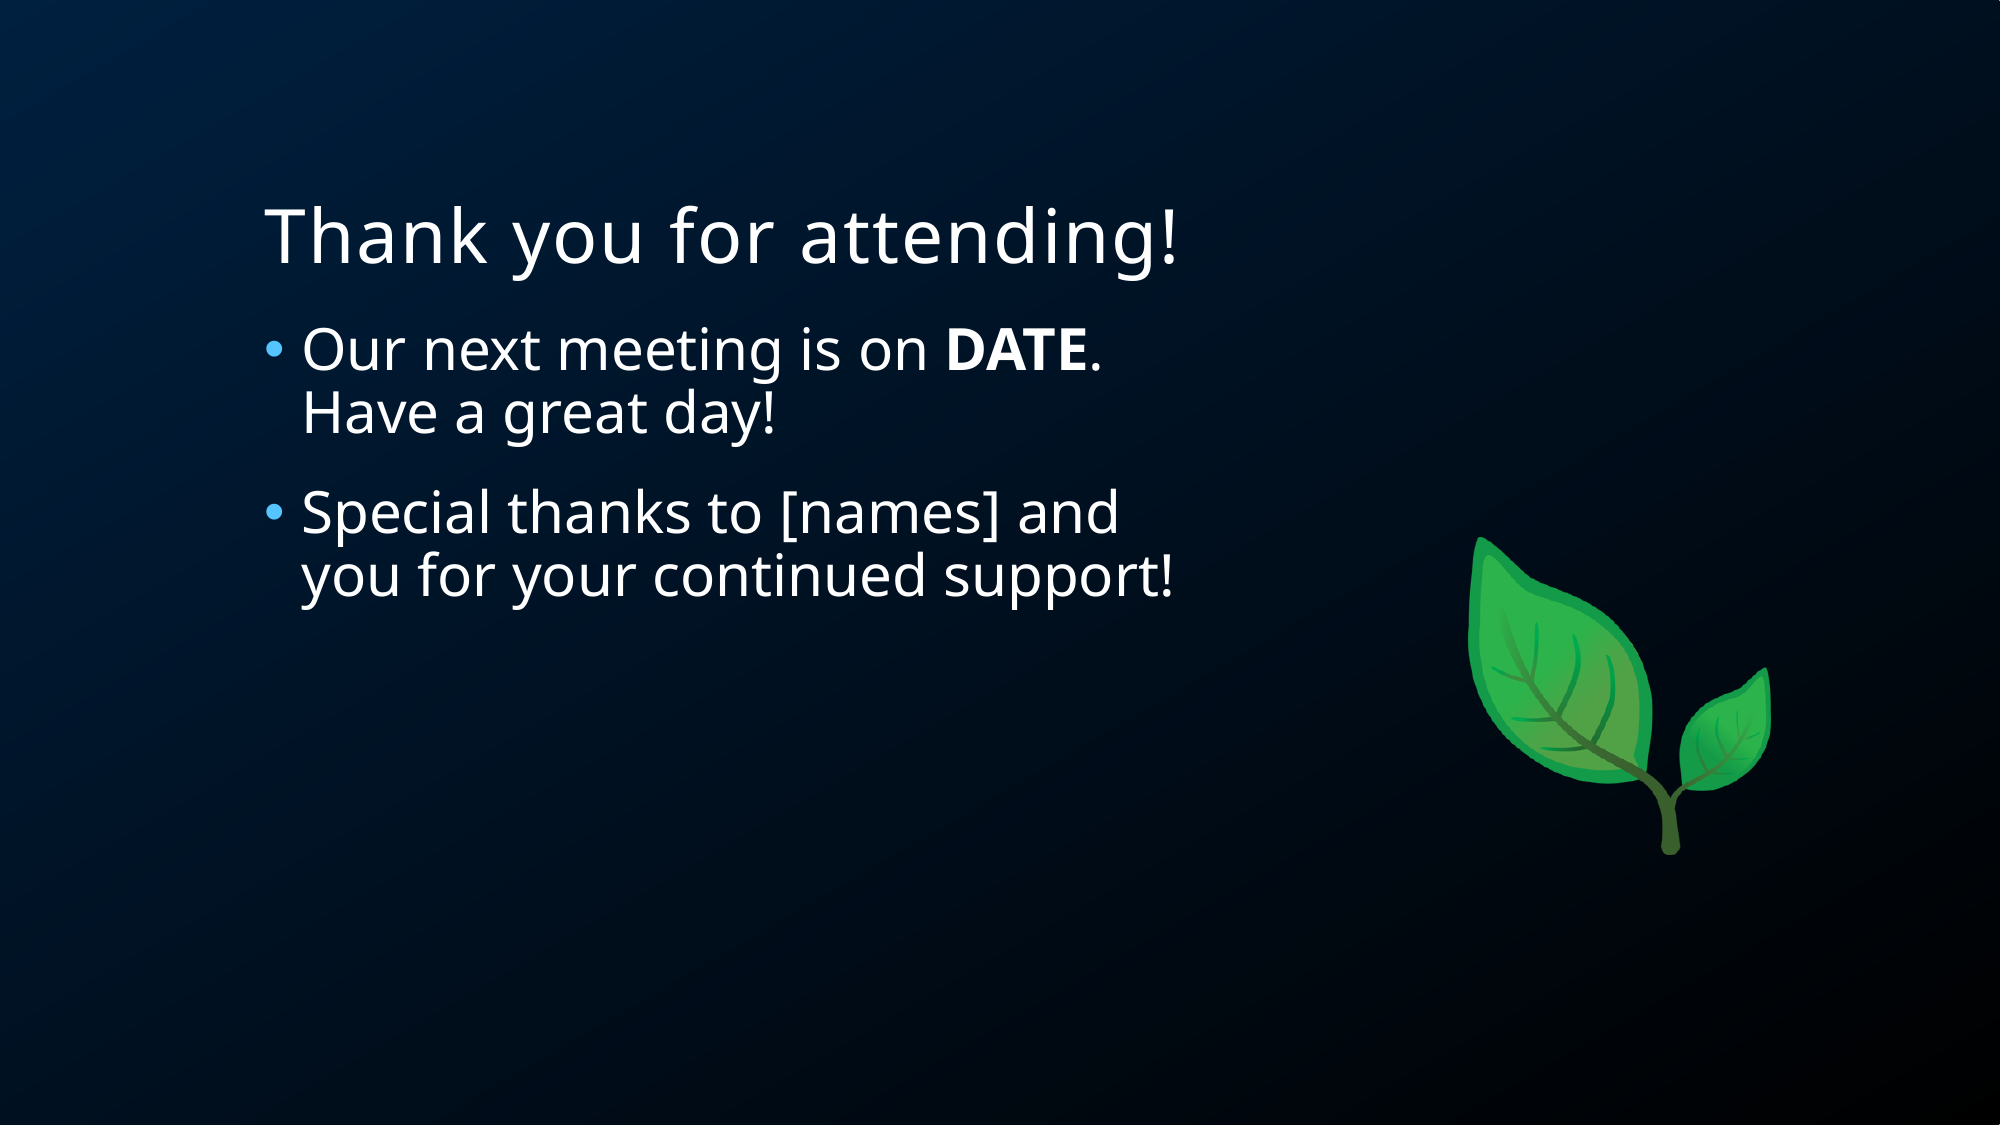

# Thank you for attending!
Our next meeting is on DATE. Have a great day!
Special thanks to [names] and you for your continued support!